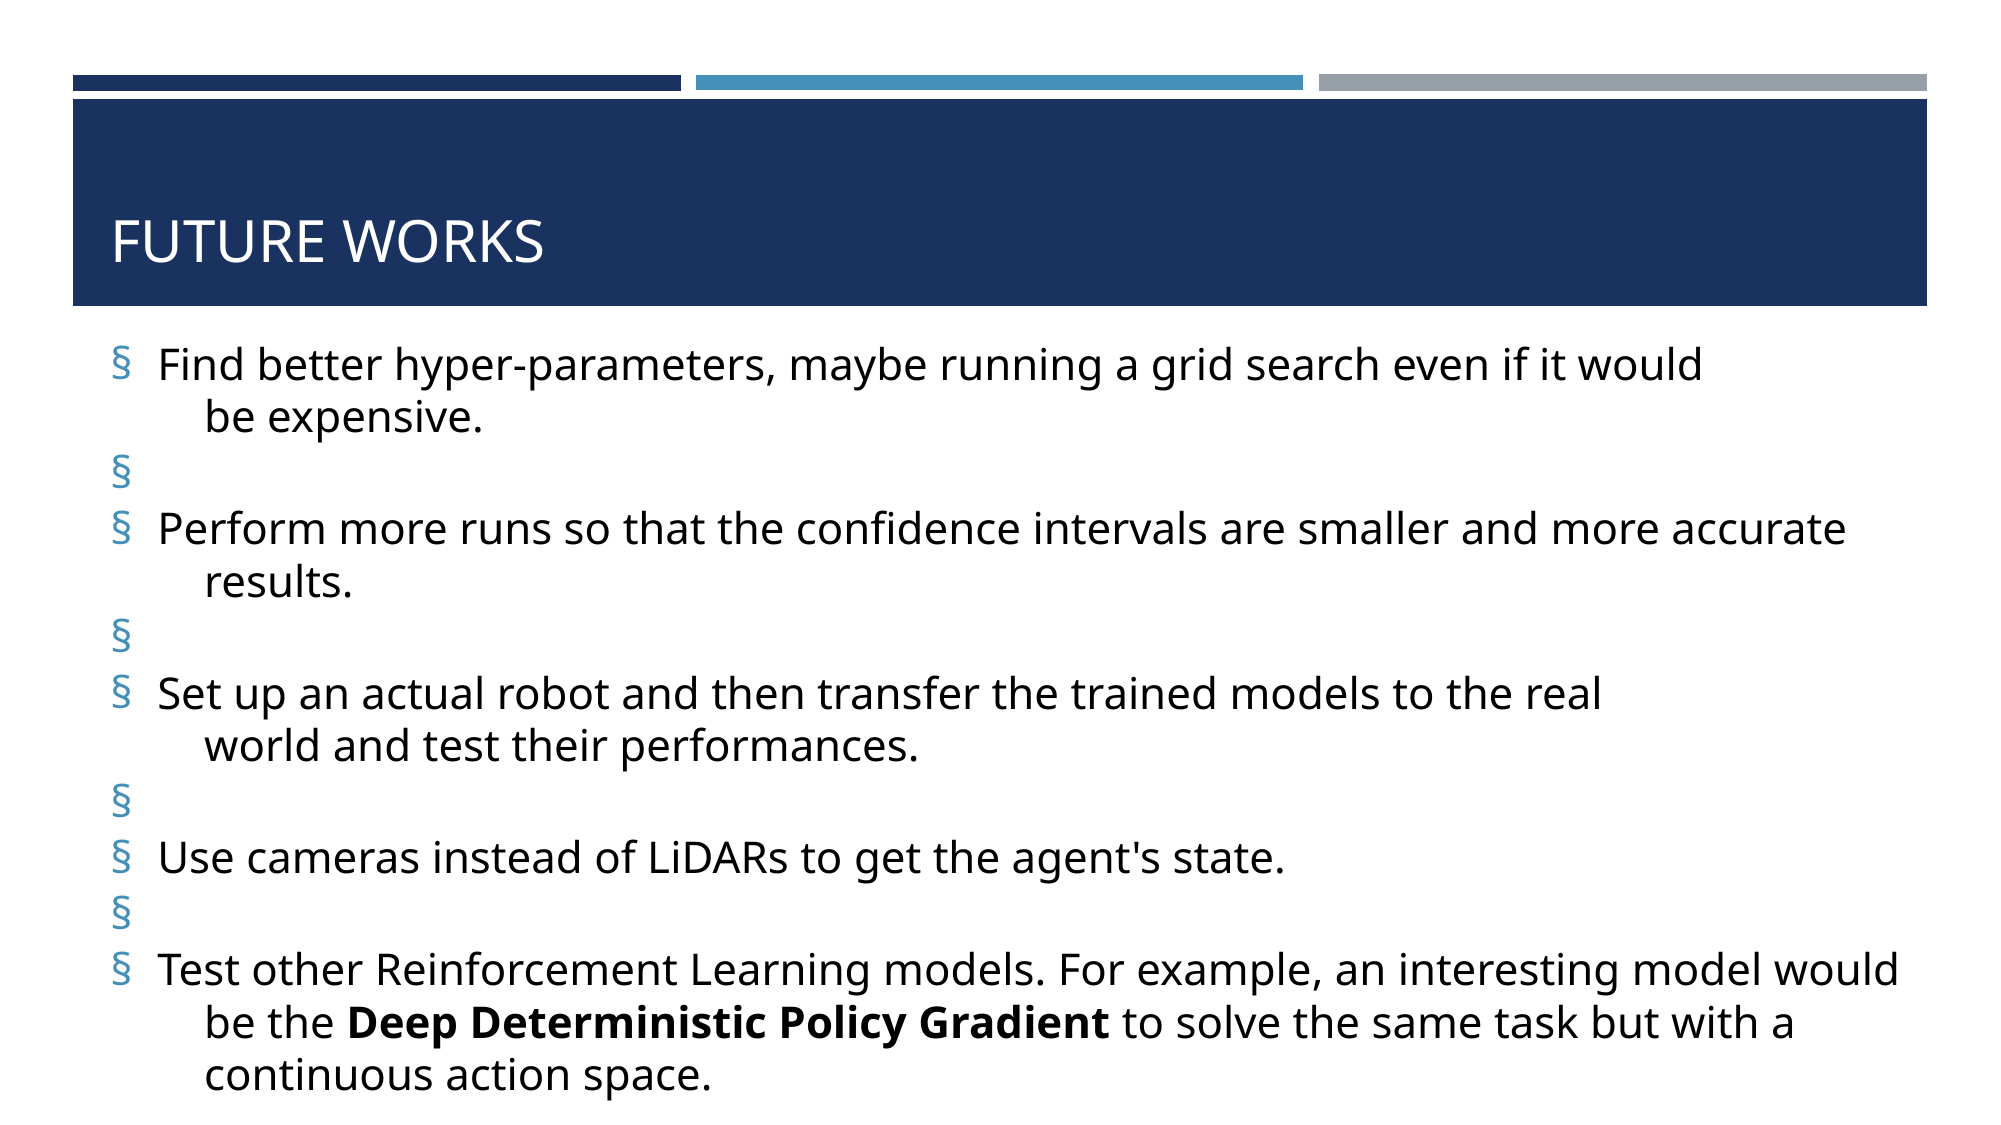

# Future Works
Find better hyper-parameters, maybe running a grid search even if it would
be expensive.
Perform more runs so that the confidence intervals are smaller and more accurate results.
Set up an actual robot and then transfer the trained models to the real
world and test their performances.
Use cameras instead of LiDARs to get the agent's state.
Test other Reinforcement Learning models. For example, an interesting model would be the Deep Deterministic Policy Gradient to solve the same task but with a continuous action space.